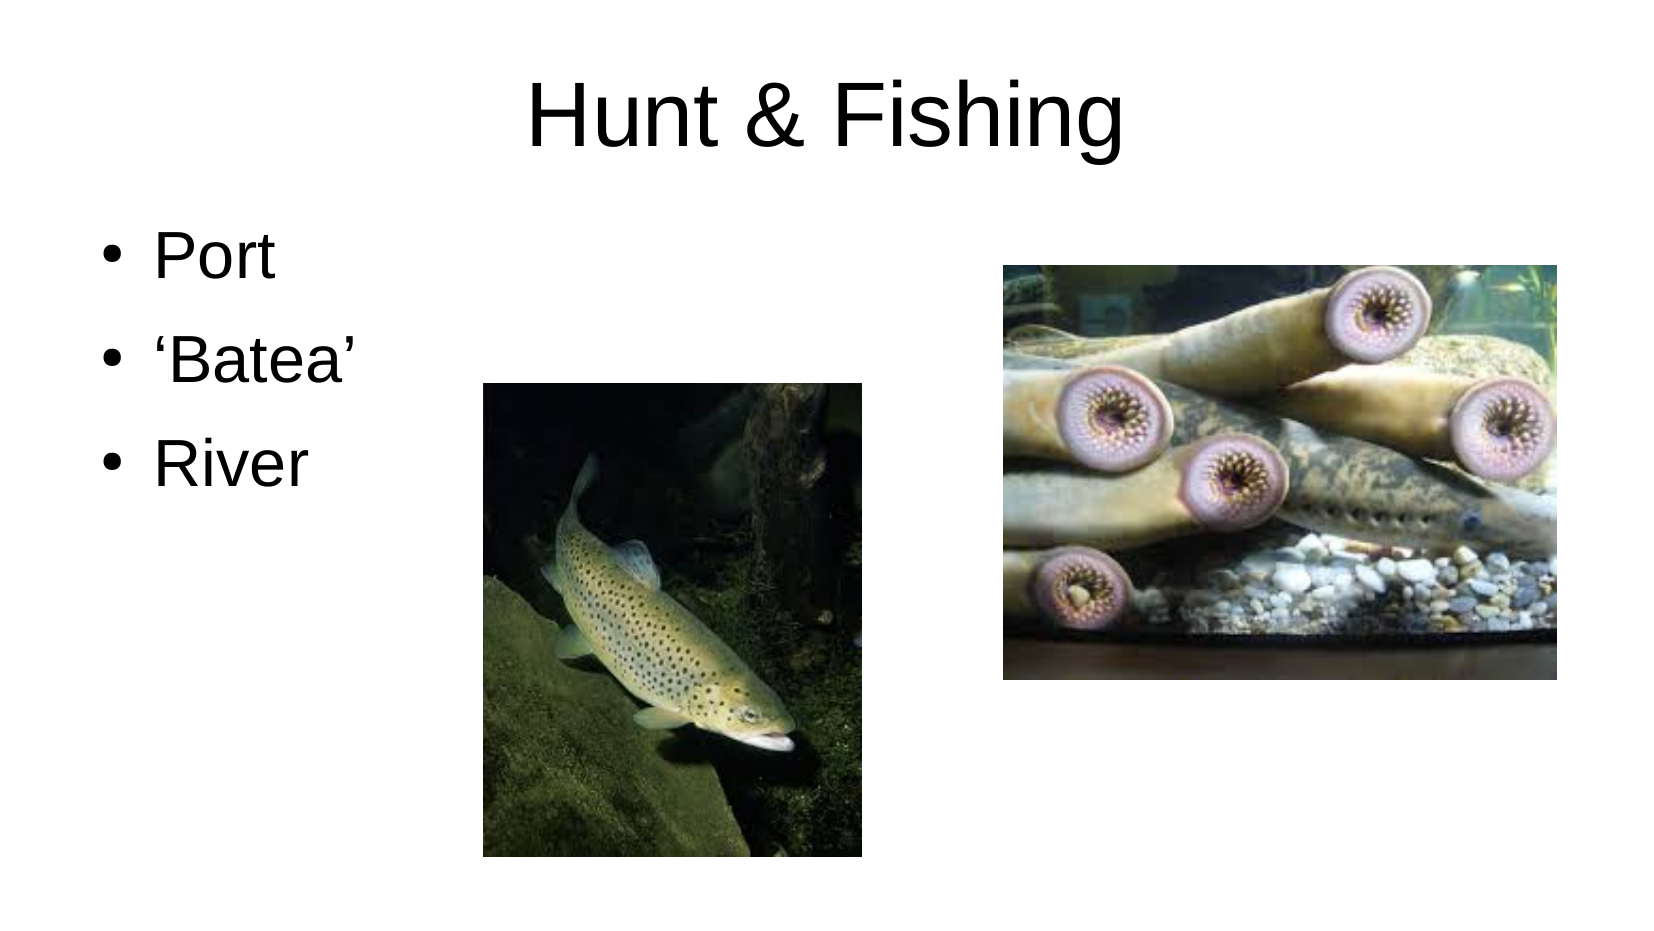

# Hunt & Fishing
Port
‘Batea’
River